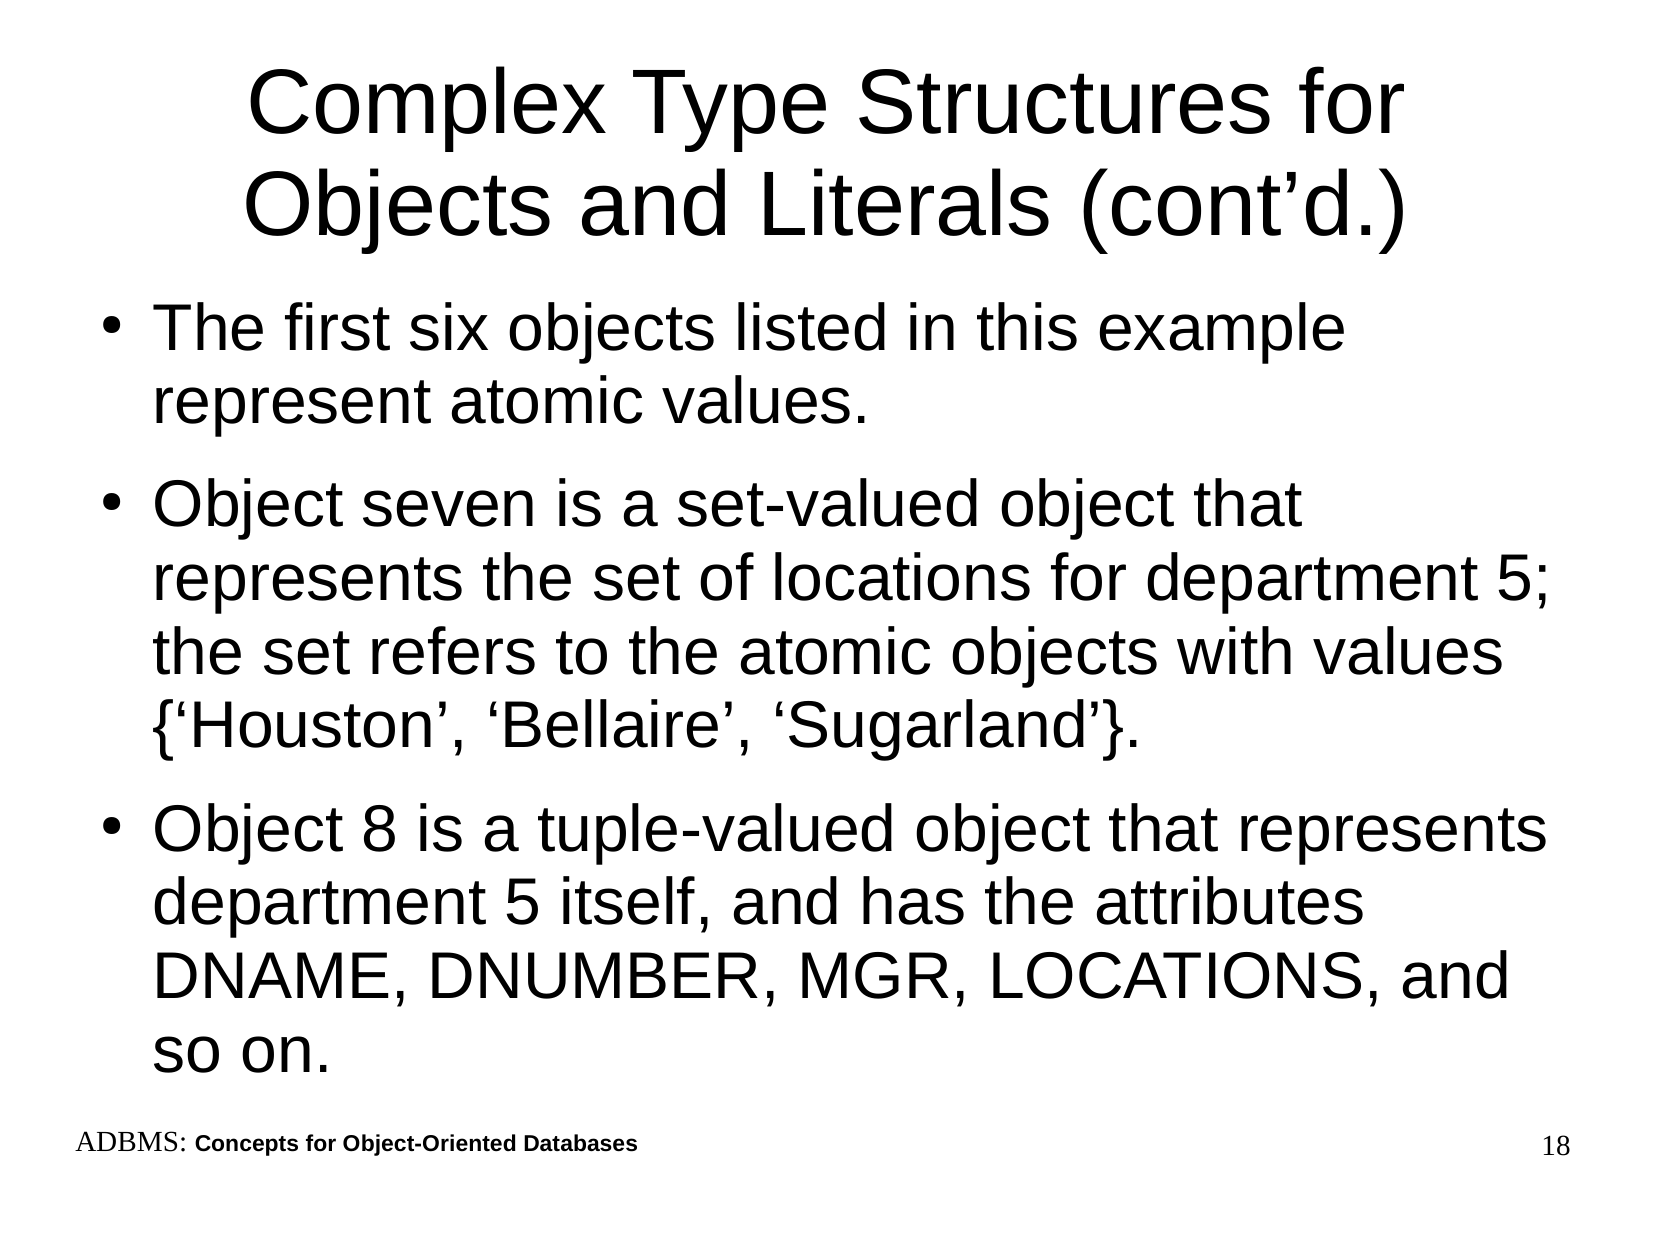

# Complex Type Structures for Objects and Literals (cont’d.)
The first six objects listed in this example represent atomic values.
Object seven is a set-valued object that represents the set of locations for department 5; the set refers to the atomic objects with values {‘Houston’, ‘Bellaire’, ‘Sugarland’}.
Object 8 is a tuple-valued object that represents department 5 itself, and has the attributes DNAME, DNUMBER, MGR, LOCATIONS, and so on.